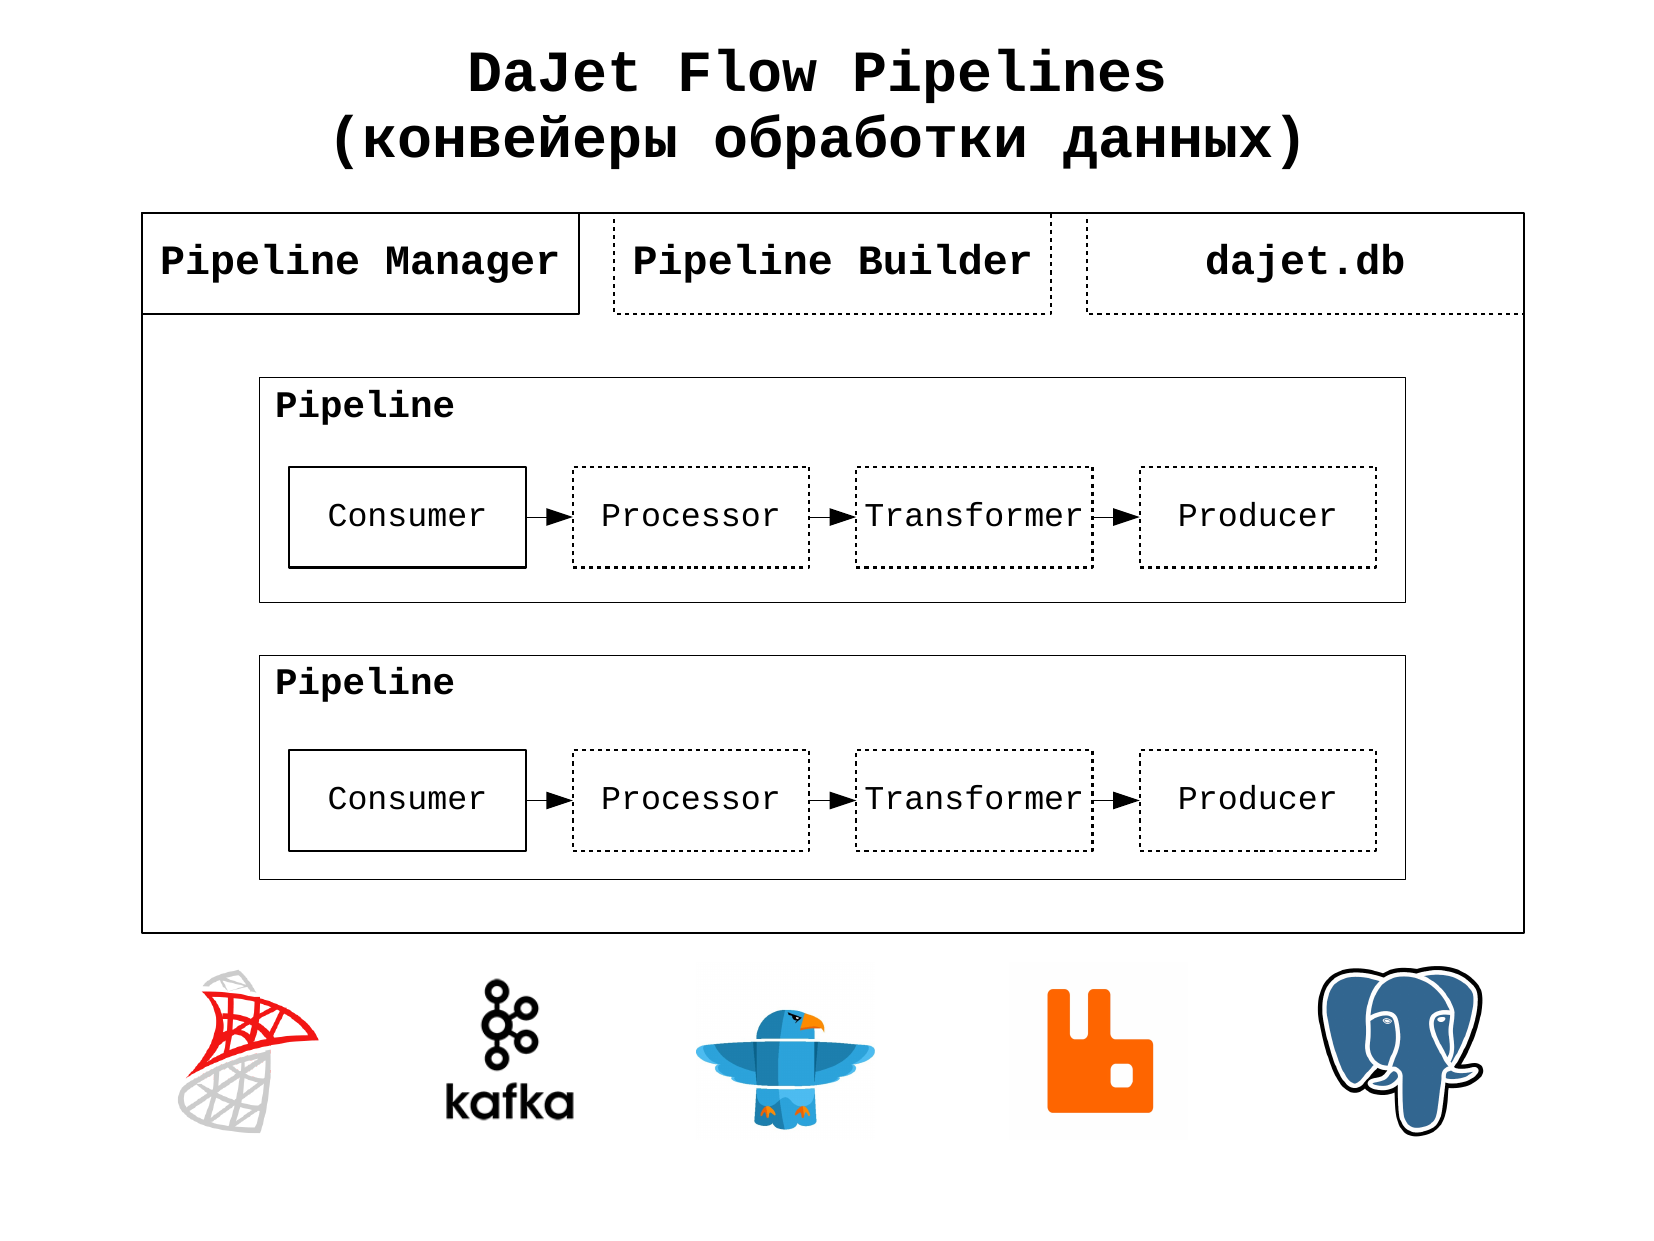

DaJet Flow Pipelines
(конвейеры обработки данных)
Pipeline Manager
Pipeline Builder
dajet.db
Pipeline
Consumer
Processor
Transformer
Producer
Pipeline
Consumer
Processor
Transformer
Producer